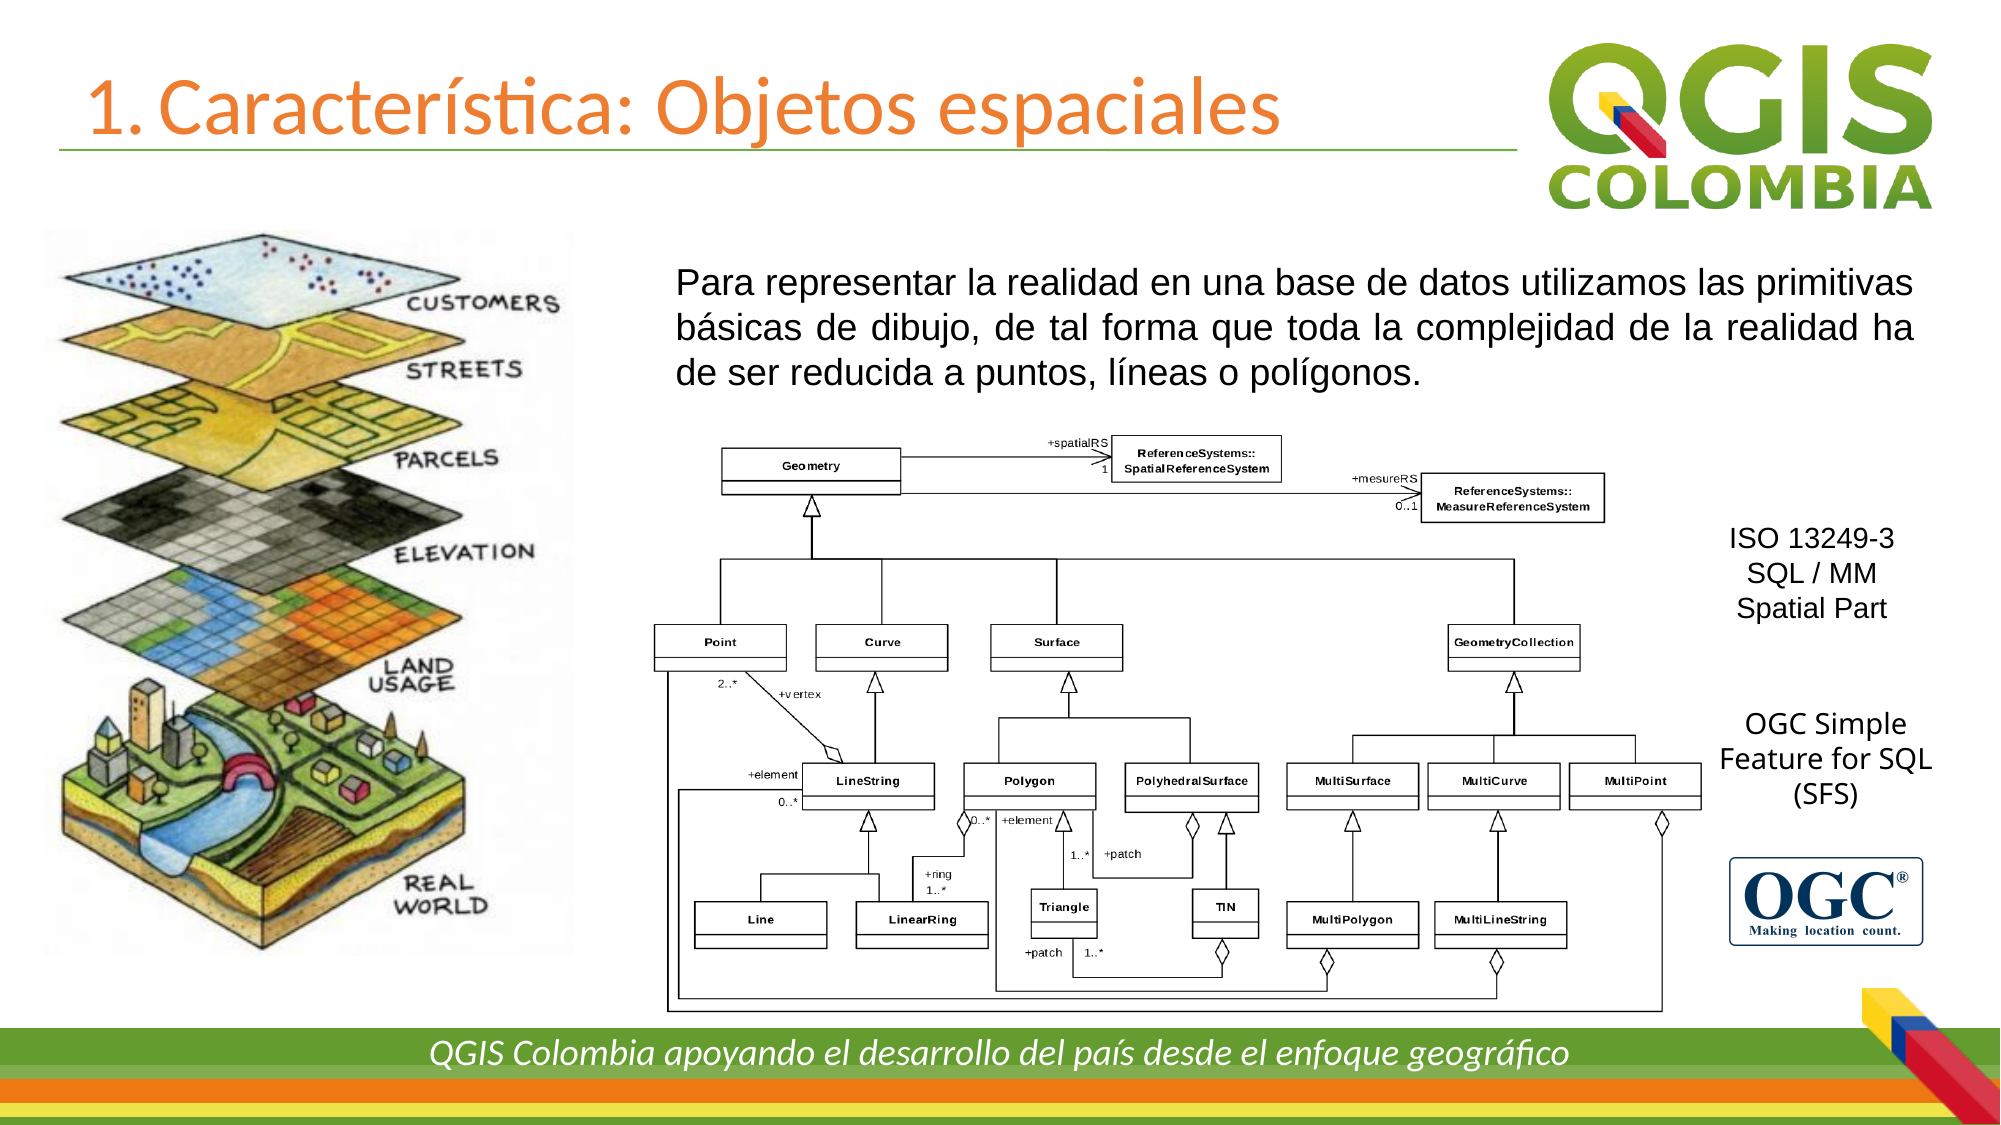

Característica: Objetos espaciales
Para representar la realidad en una base de datos utilizamos las primitivas básicas de dibujo, de tal forma que toda la complejidad de la realidad ha de ser reducida a puntos, líneas o polígonos.
ISO 13249-3 SQL / MM Spatial Part
OGC Simple Feature for SQL (SFS)